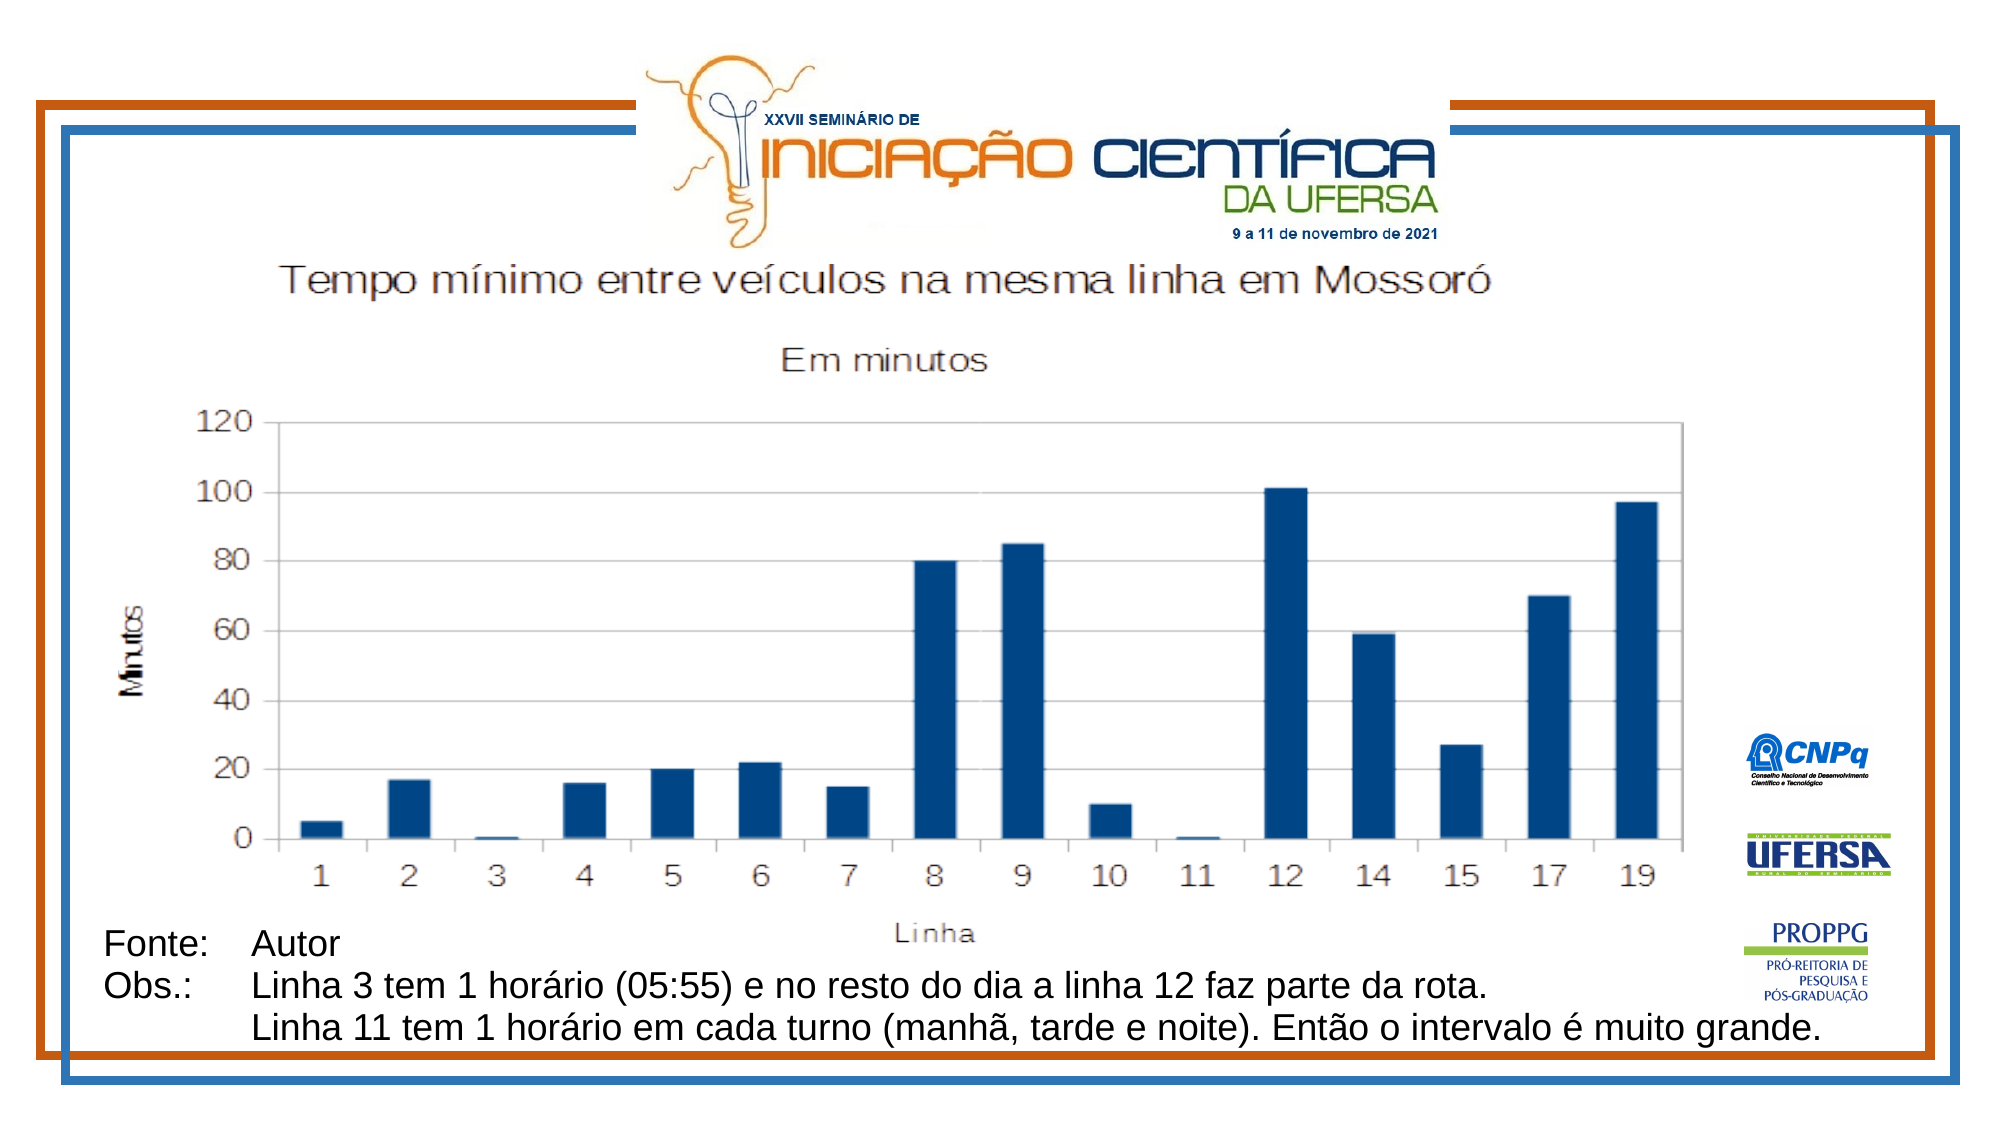

Fonte: 	Autor
Obs.:	Linha 3 tem 1 horário (05:55) e no resto do dia a linha 12 faz parte da rota.
		Linha 11 tem 1 horário em cada turno (manhã, tarde e noite). Então o intervalo é muito grande.